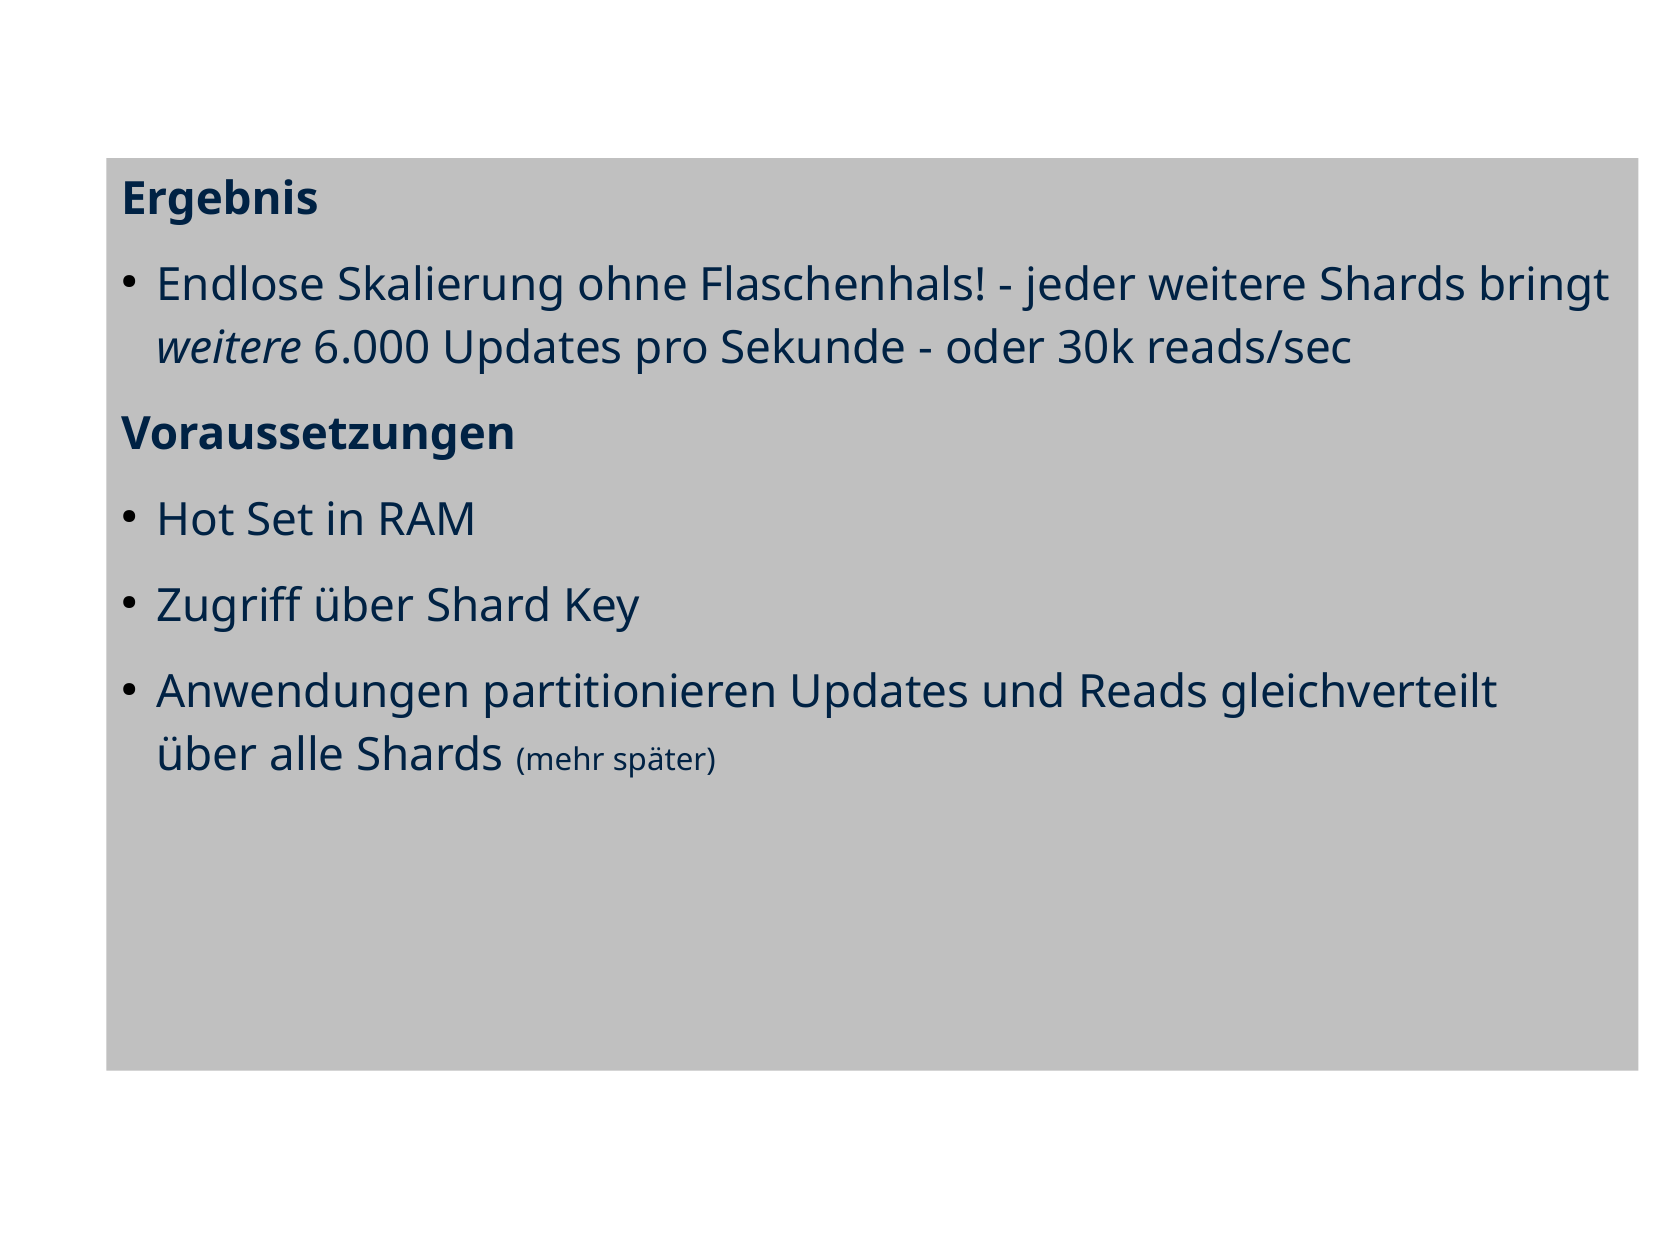

Ergebnis
Endlose Skalierung ohne Flaschenhals! - jeder weitere Shards bringt
weitere 6.000 Updates pro Sekunde - oder 30k reads/sec
Voraussetzungen
Hot Set in RAM
Zugriff über Shard Key
Anwendungen partitionieren Updates und Reads gleichverteilt
über alle Shards (mehr später)